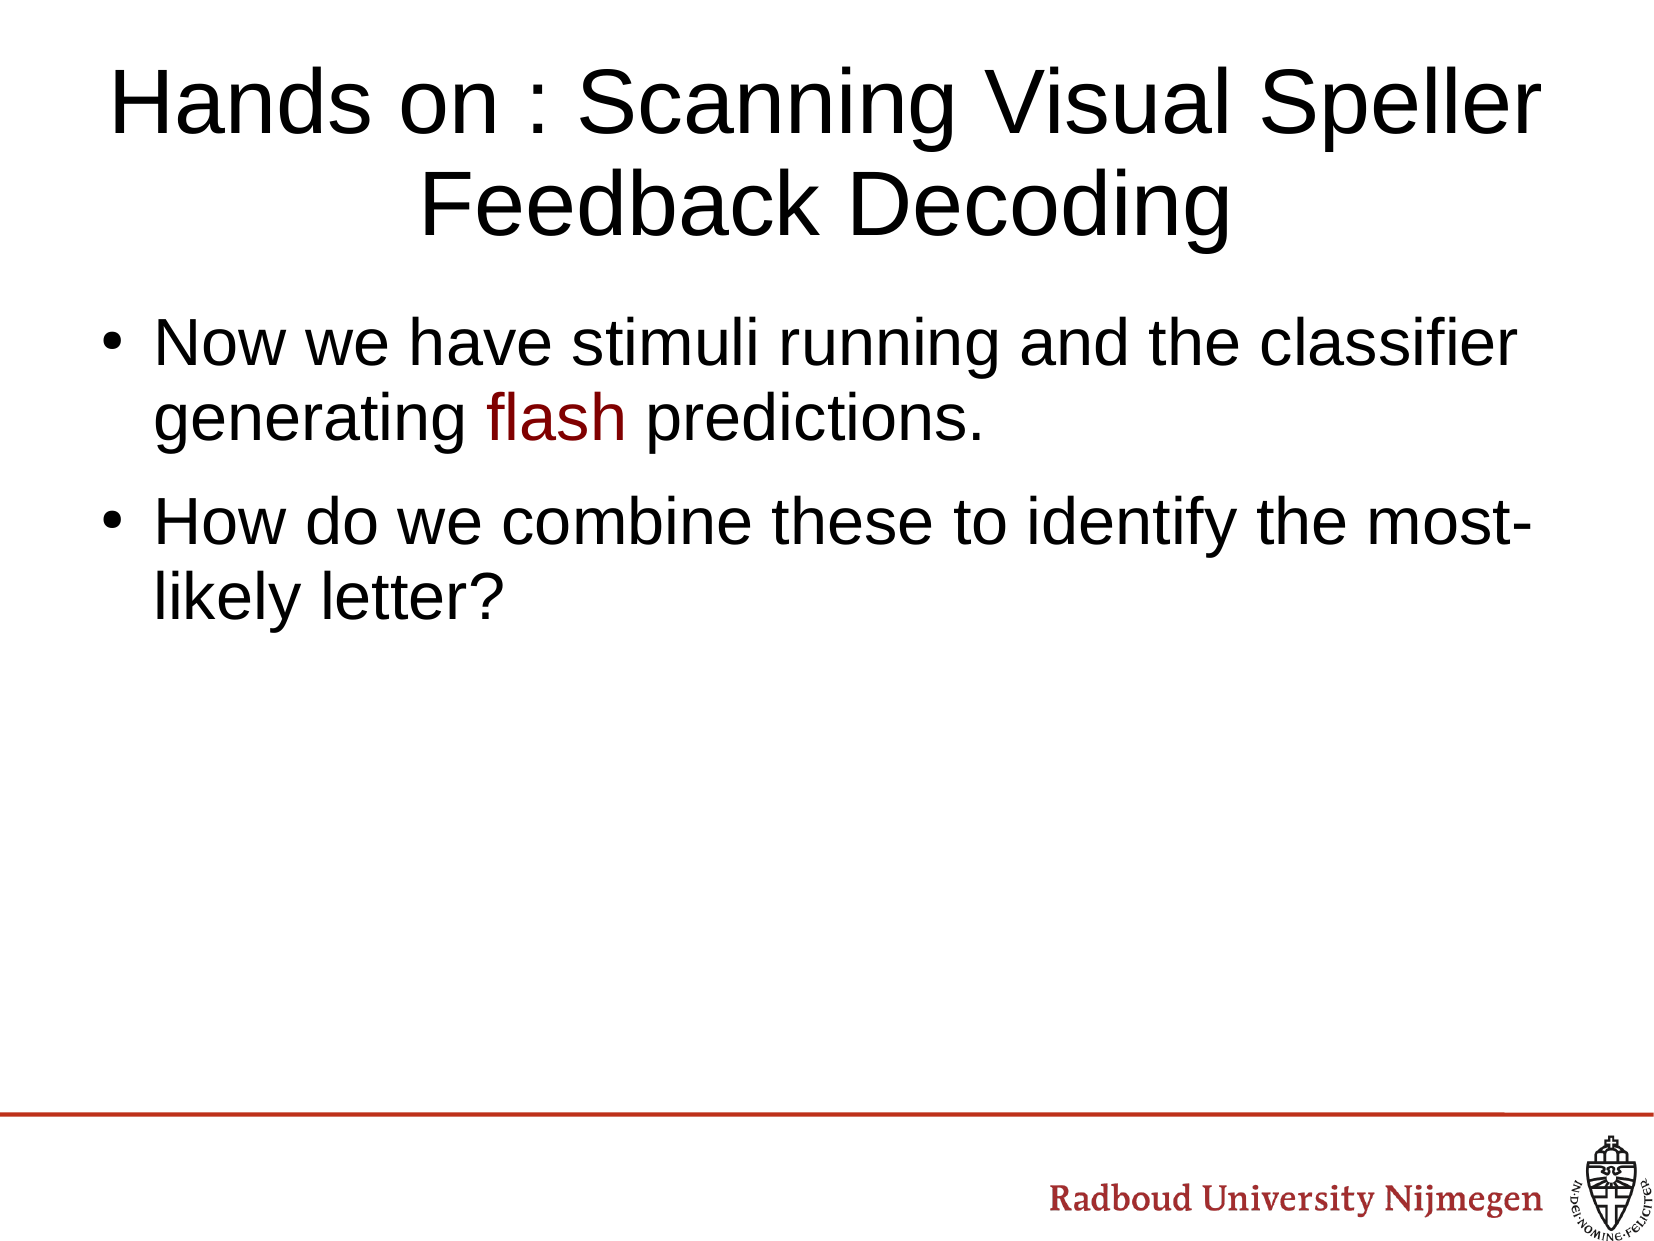

# Hands on : Scanning Visual Speller Feedback Decoding
Now we have stimuli running and the classifier generating flash predictions.
How do we combine these to identify the most-likely letter?